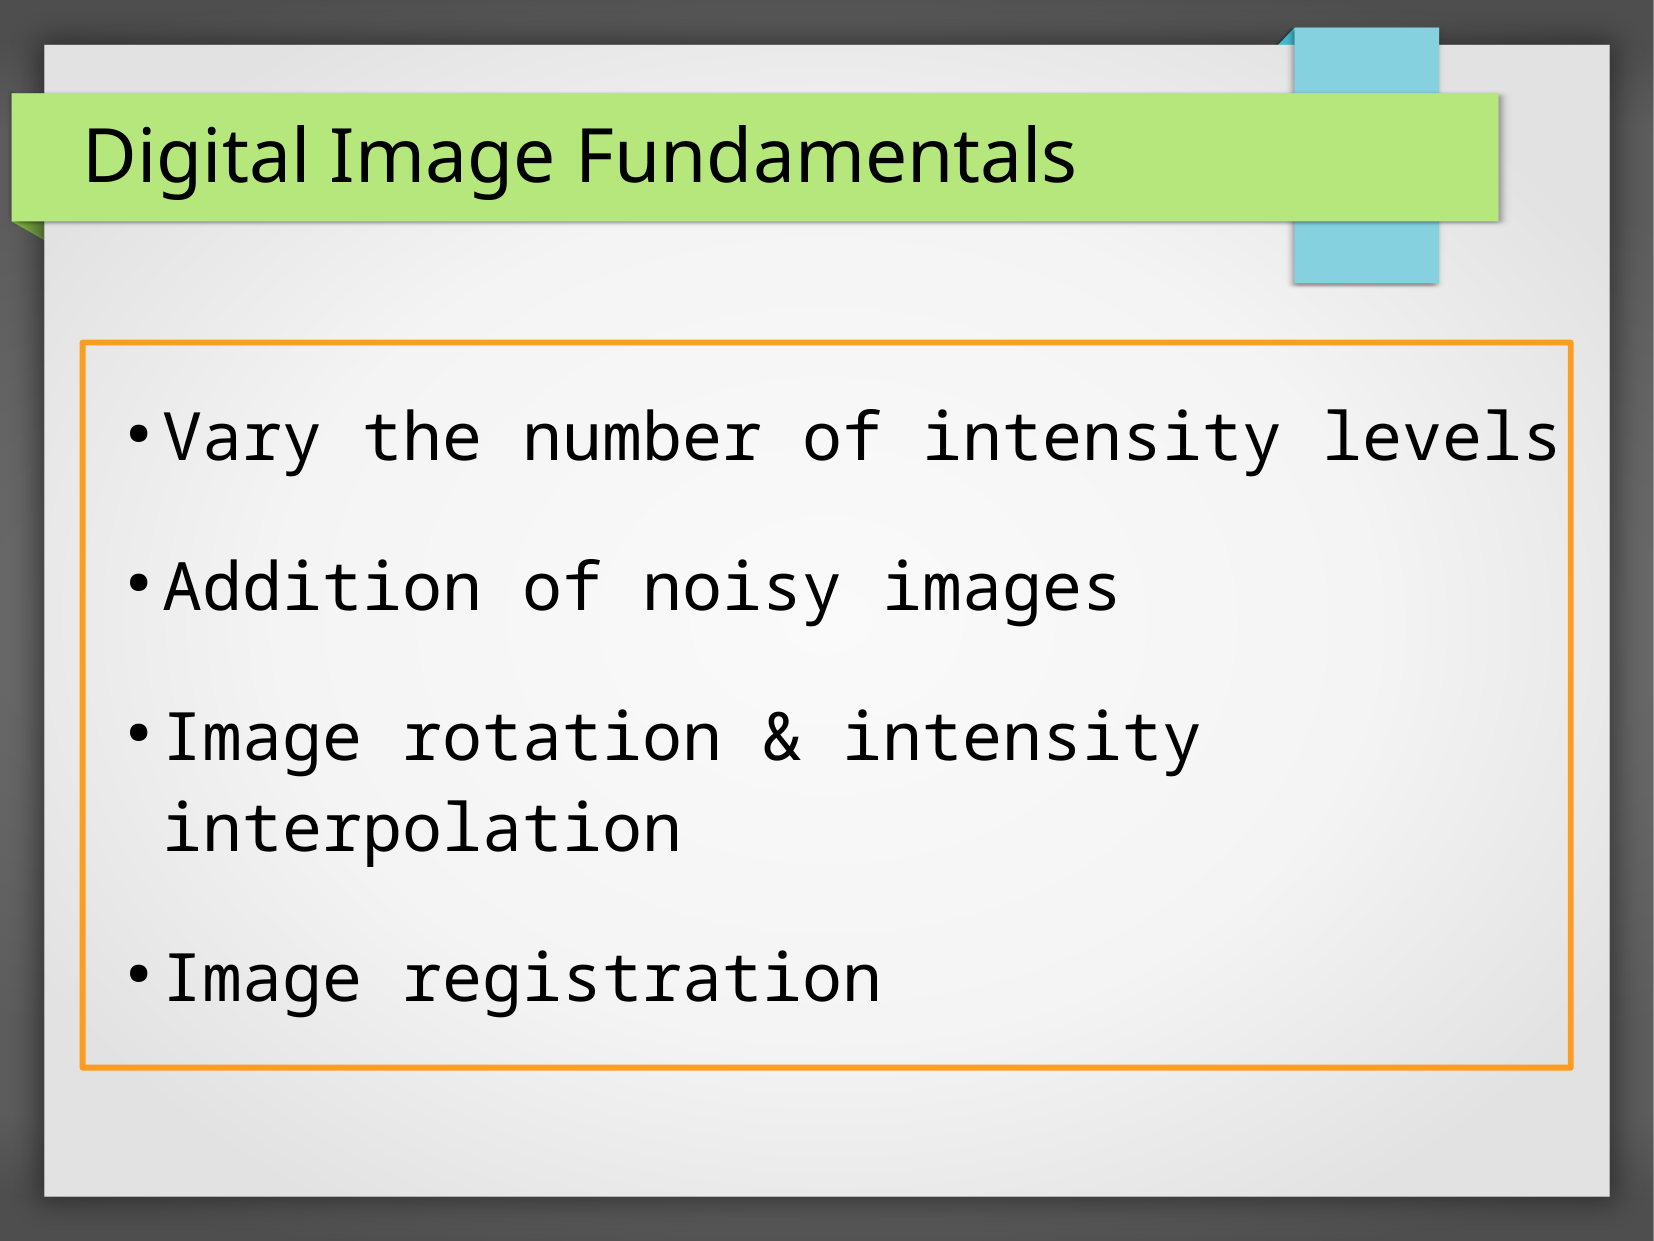

# Digital Image Fundamentals
Vary the number of intensity levels
Addition of noisy images
Image rotation & intensity interpolation
Image registration